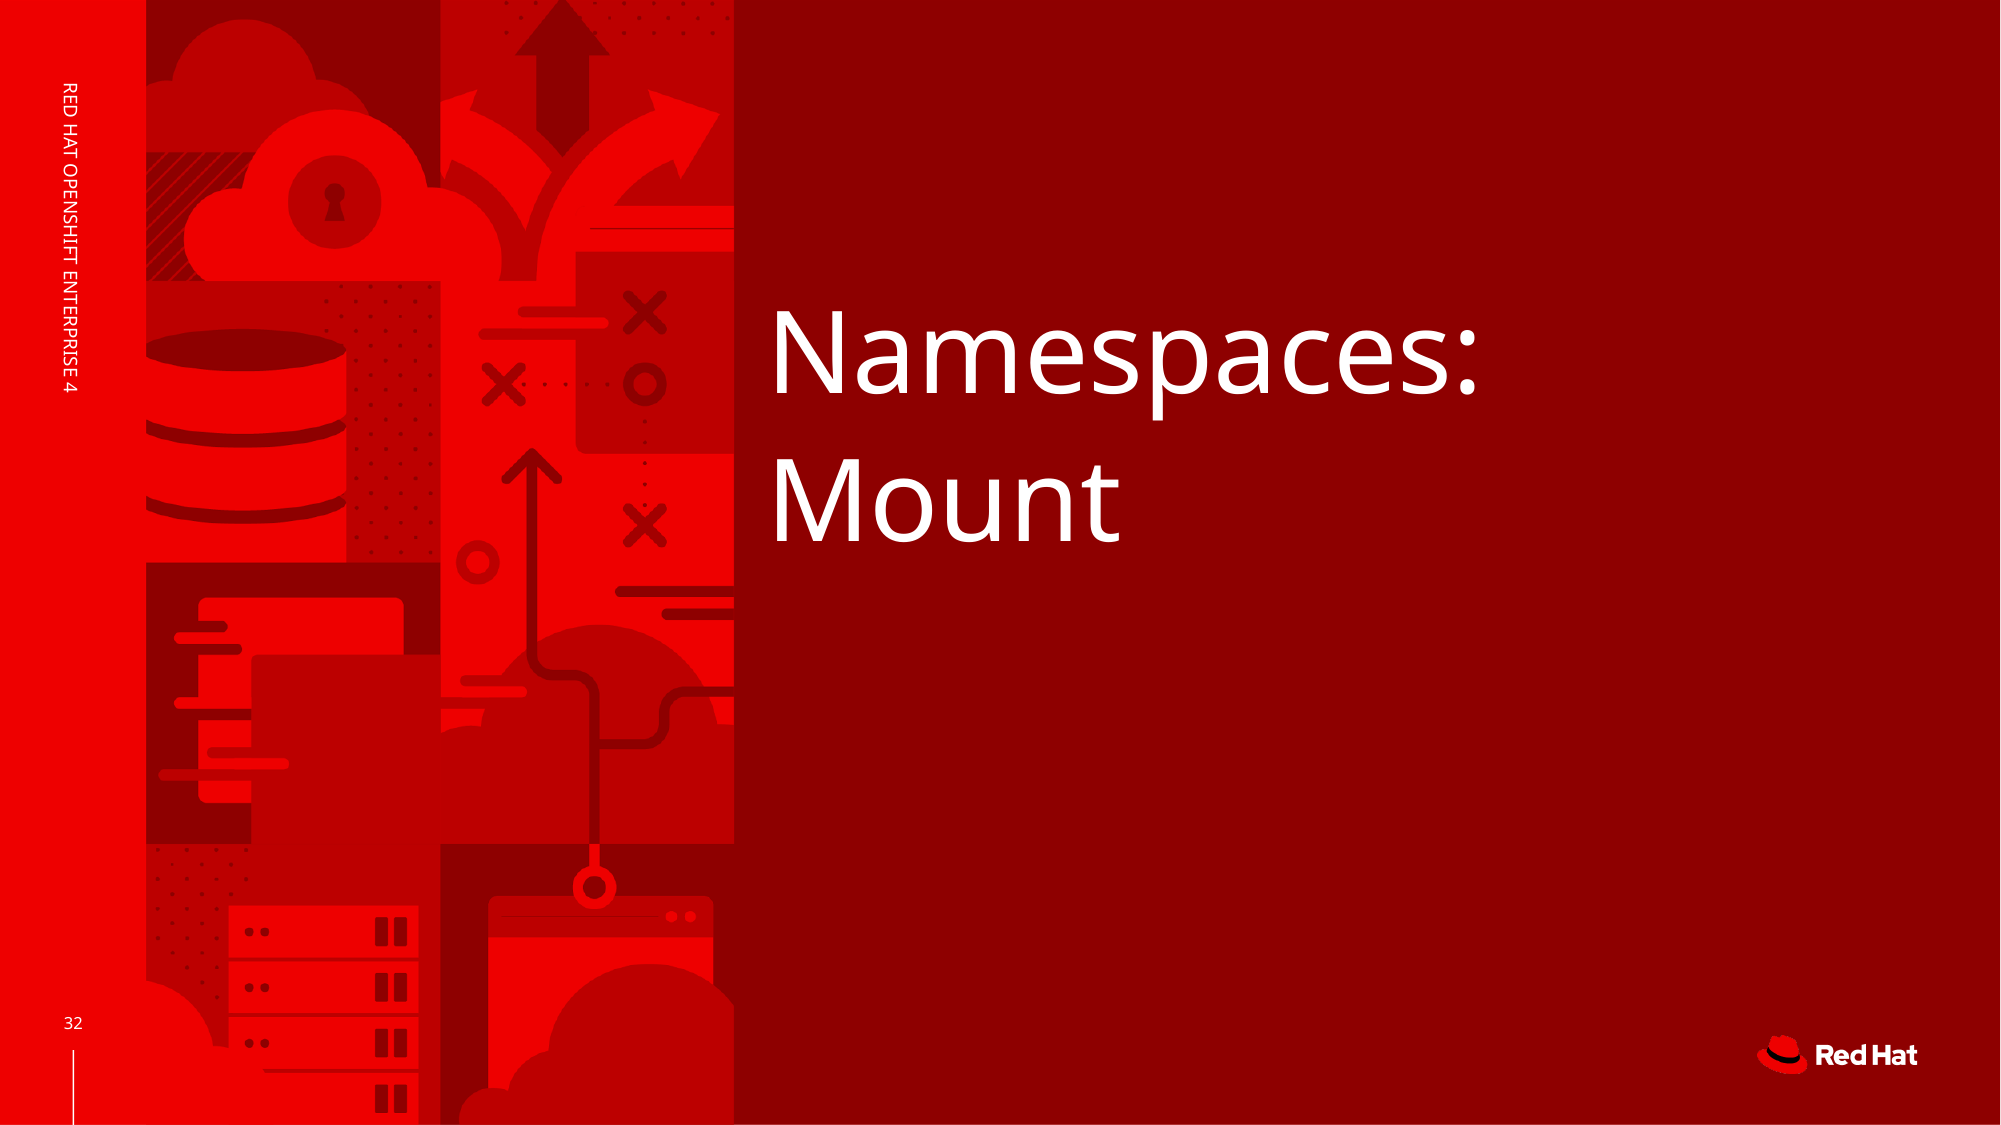

Namespaces: Mount
# RED HAT OPENSHIFT ENTERPRISE 4